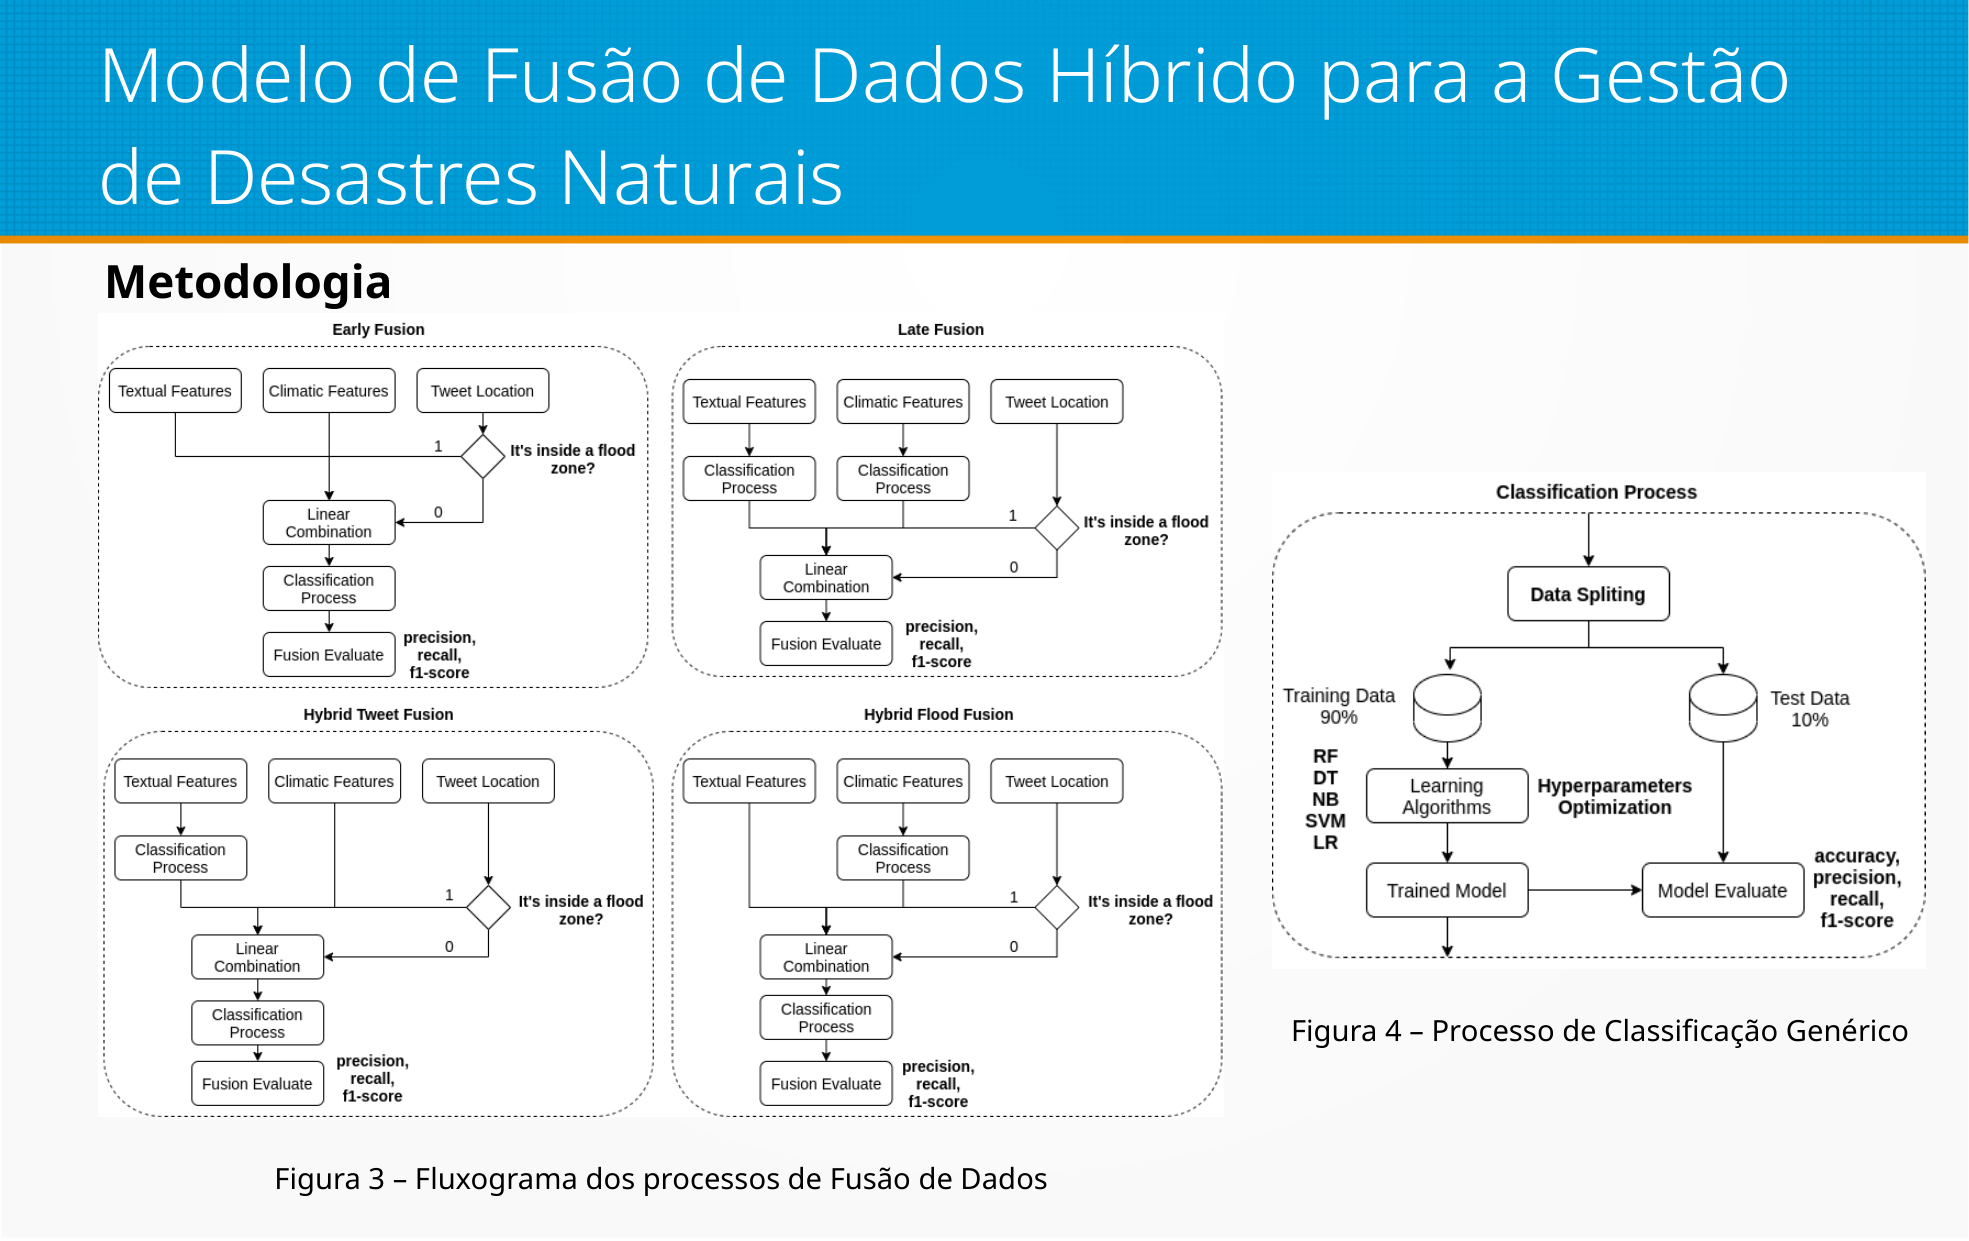

# Modelo de Fusão de Dados Híbrido para a Gestão de Desastres Naturais
Metodologia
Figura 4 – Processo de Classificação Genérico
Figura 3 – Fluxograma dos processos de Fusão de Dados